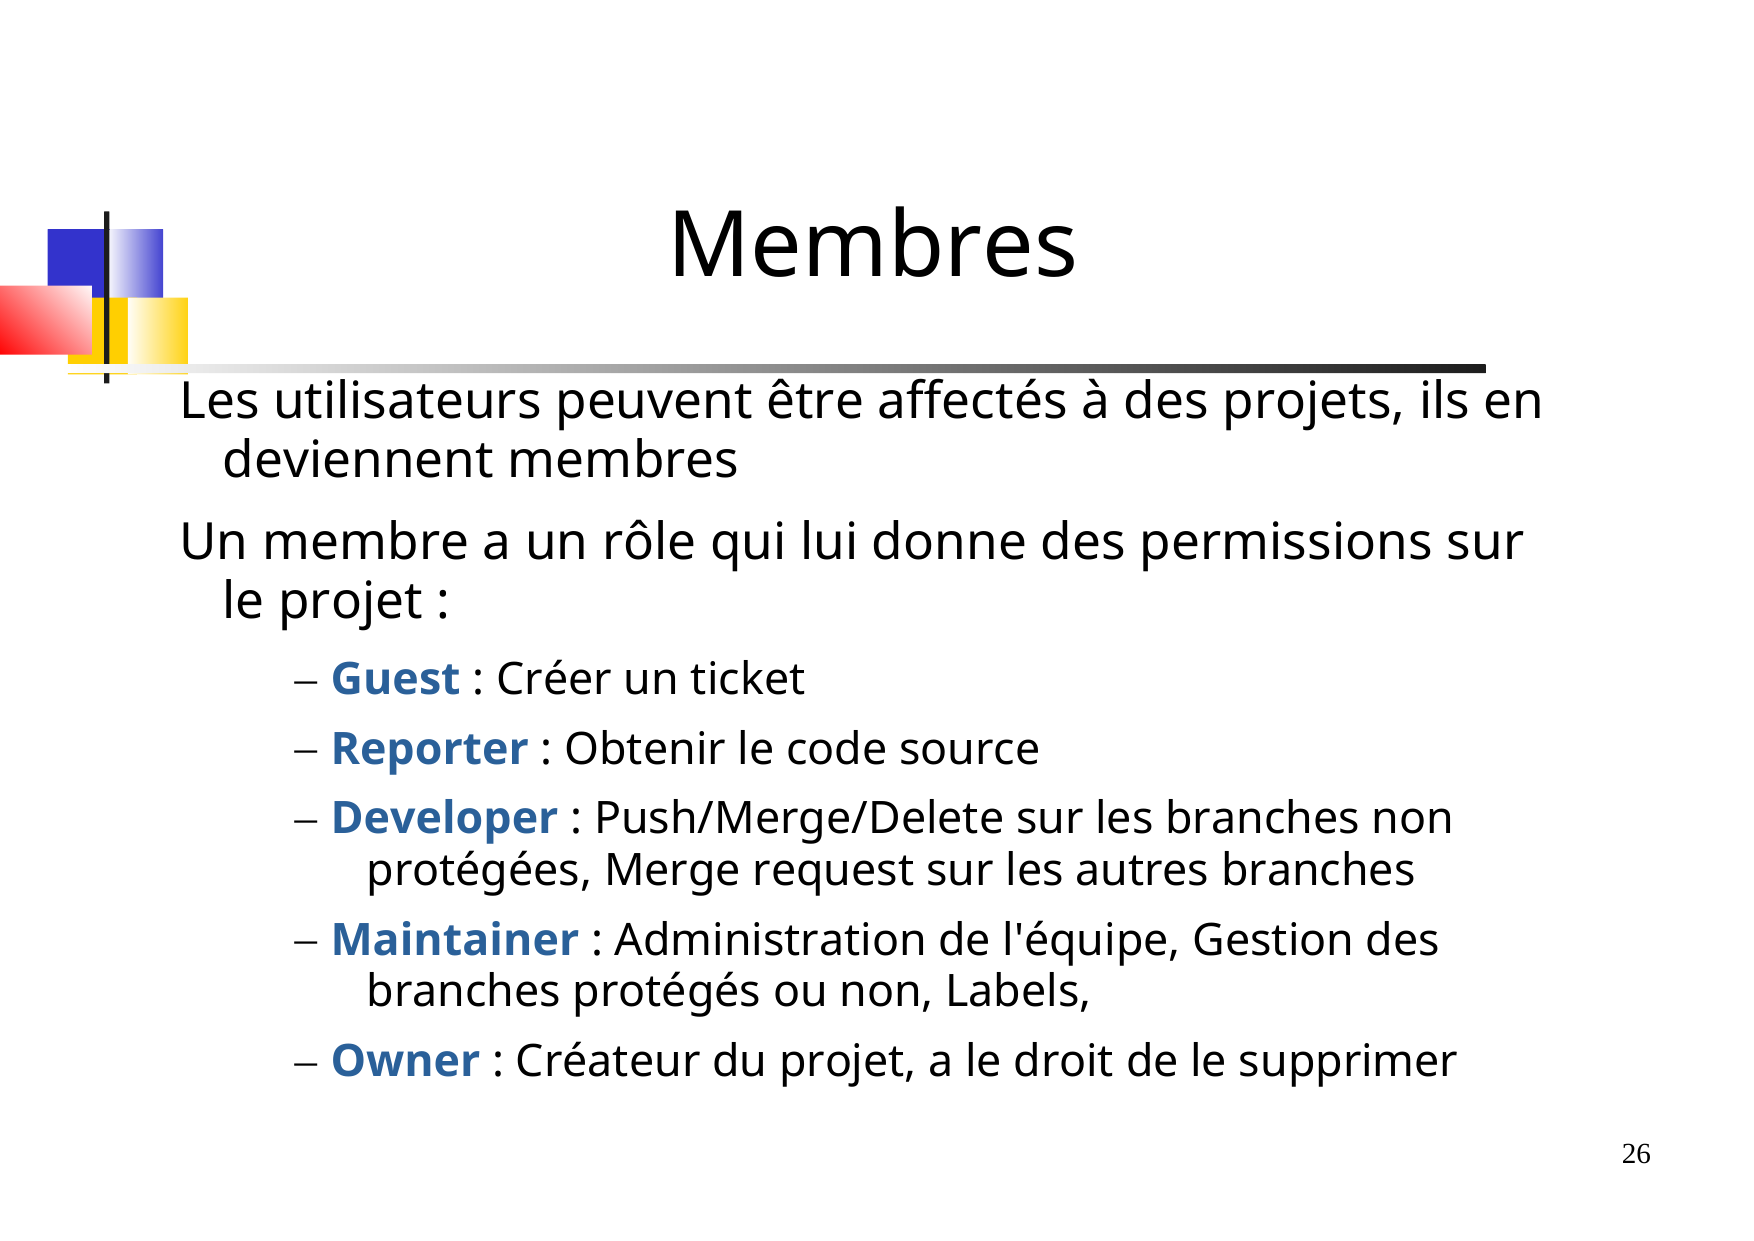

# Membres
Les utilisateurs peuvent être affectés à des projets, ils en deviennent membres
Un membre a un rôle qui lui donne des permissions sur le projet :
Guest : Créer un ticket
Reporter : Obtenir le code source
Developer : Push/Merge/Delete sur les branches non protégées, Merge request sur les autres branches
Maintainer : Administration de l'équipe, Gestion des branches protégés ou non, Labels,
Owner : Créateur du projet, a le droit de le supprimer